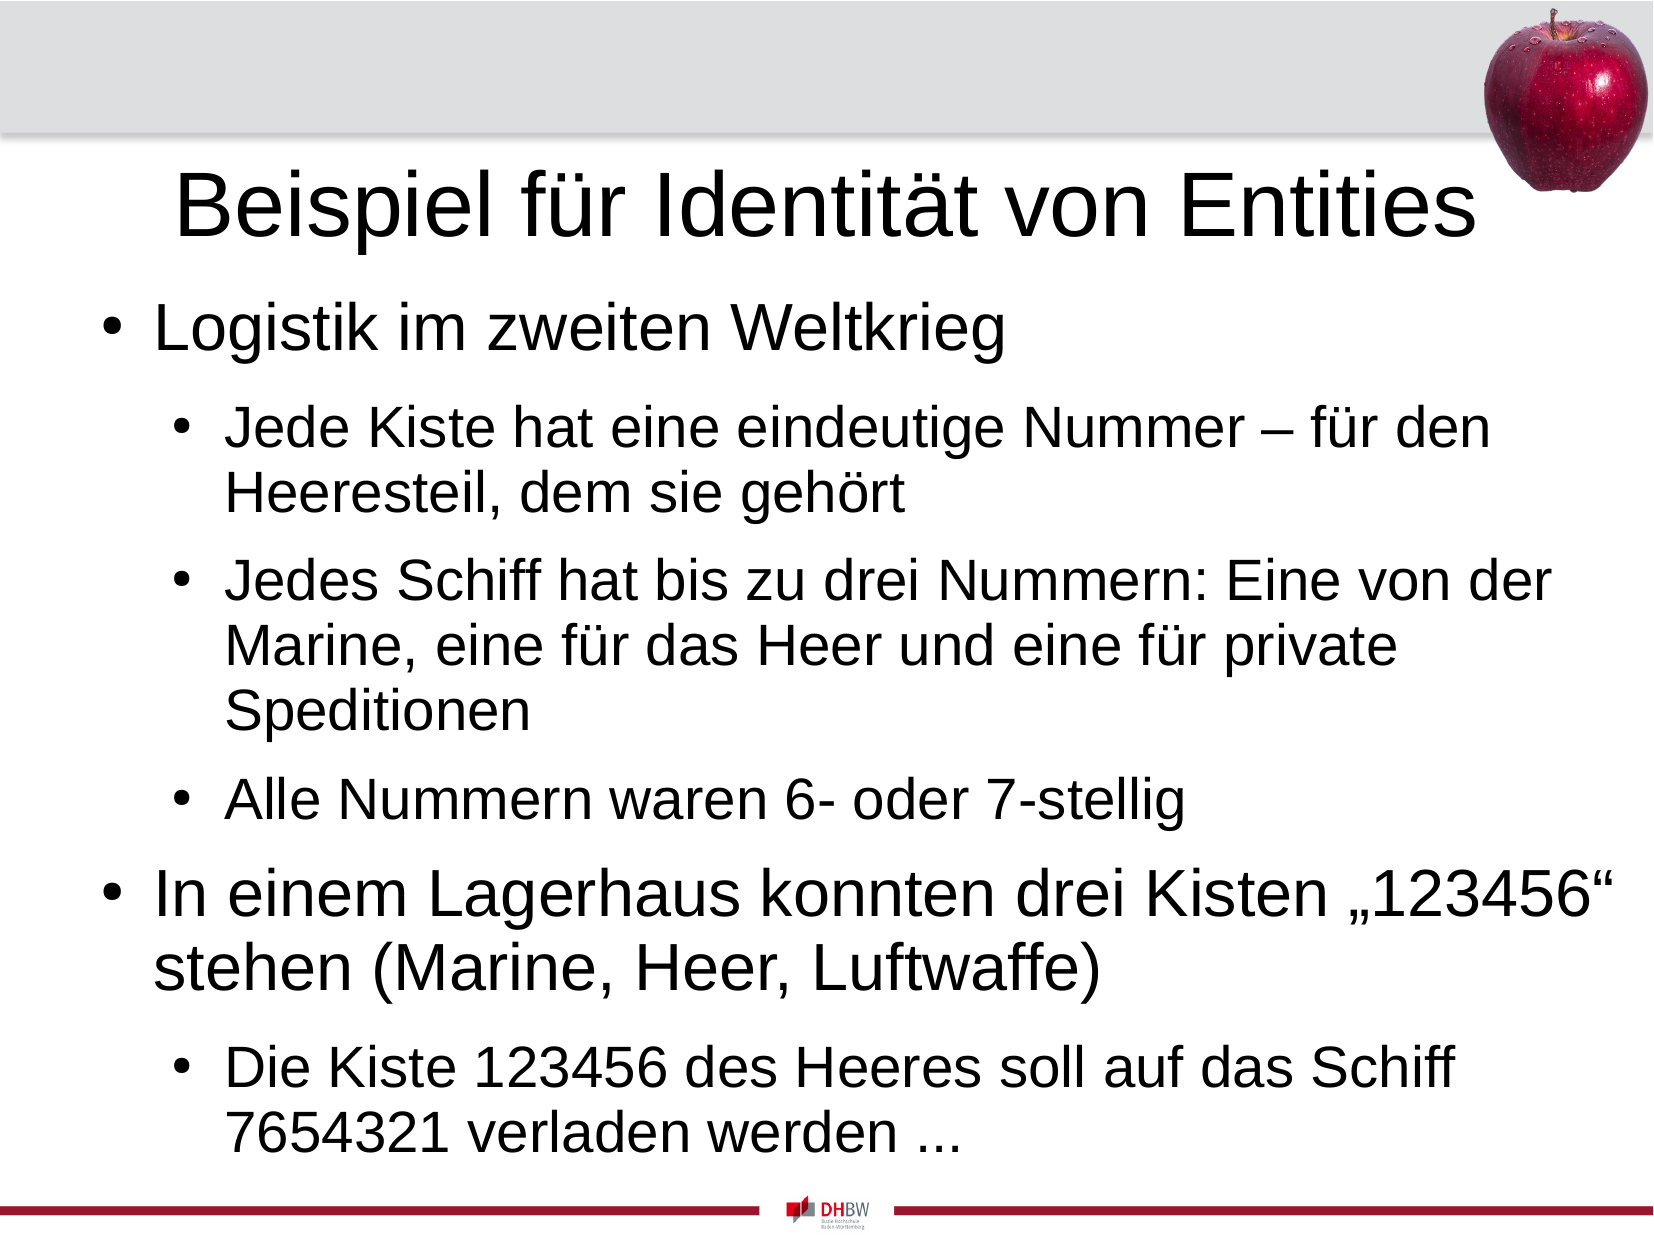

Beispiel für Identität von Entities
# Logistik im zweiten Weltkrieg
Jede Kiste hat eine eindeutige Nummer – für den Heeresteil, dem sie gehört
Jedes Schiff hat bis zu drei Nummern: Eine von der Marine, eine für das Heer und eine für private Speditionen
Alle Nummern waren 6- oder 7-stellig
In einem Lagerhaus konnten drei Kisten „123456“ stehen (Marine, Heer, Luftwaffe)
Die Kiste 123456 des Heeres soll auf das Schiff 7654321 verladen werden ...